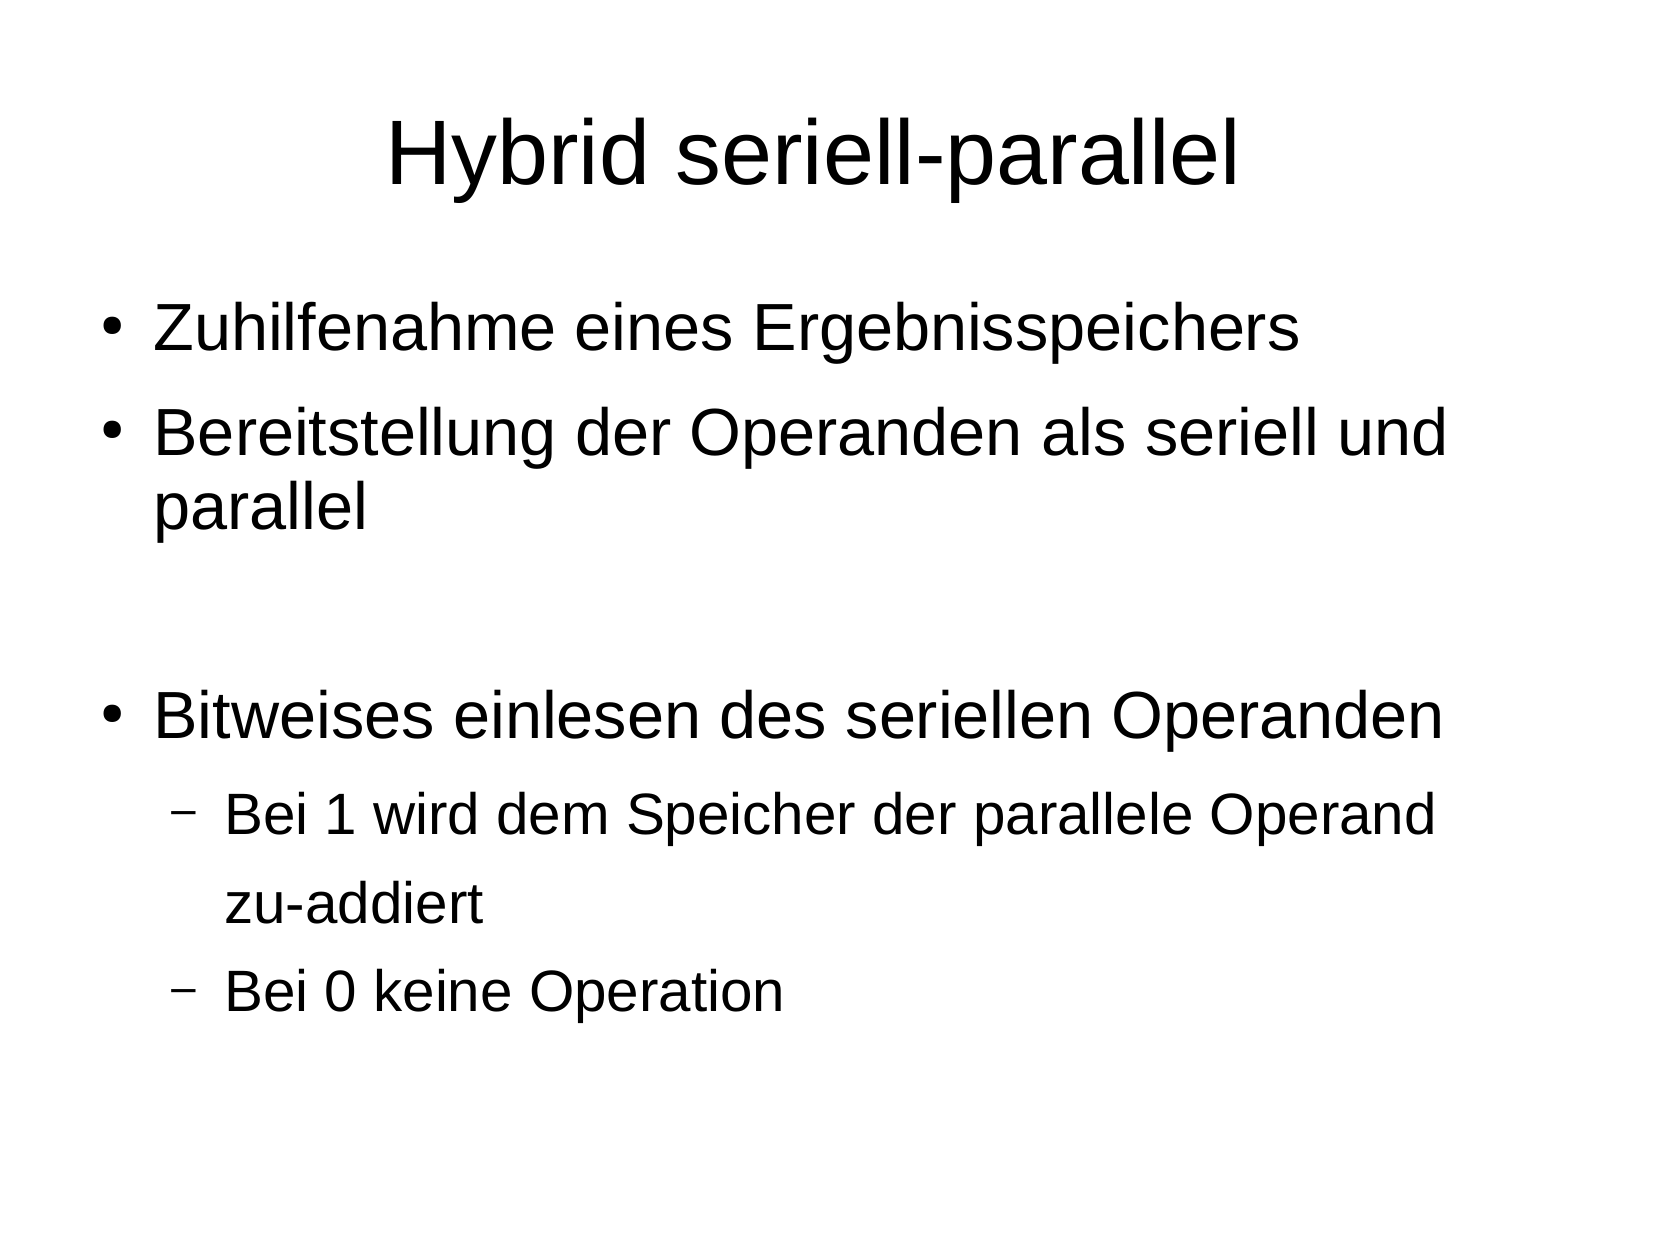

# Hybrid seriell-parallel
Zuhilfenahme eines Ergebnisspeichers
Bereitstellung der Operanden als seriell und parallel
Bitweises einlesen des seriellen Operanden
Bei 1 wird dem Speicher der parallele Operand
zu-addiert
Bei 0 keine Operation